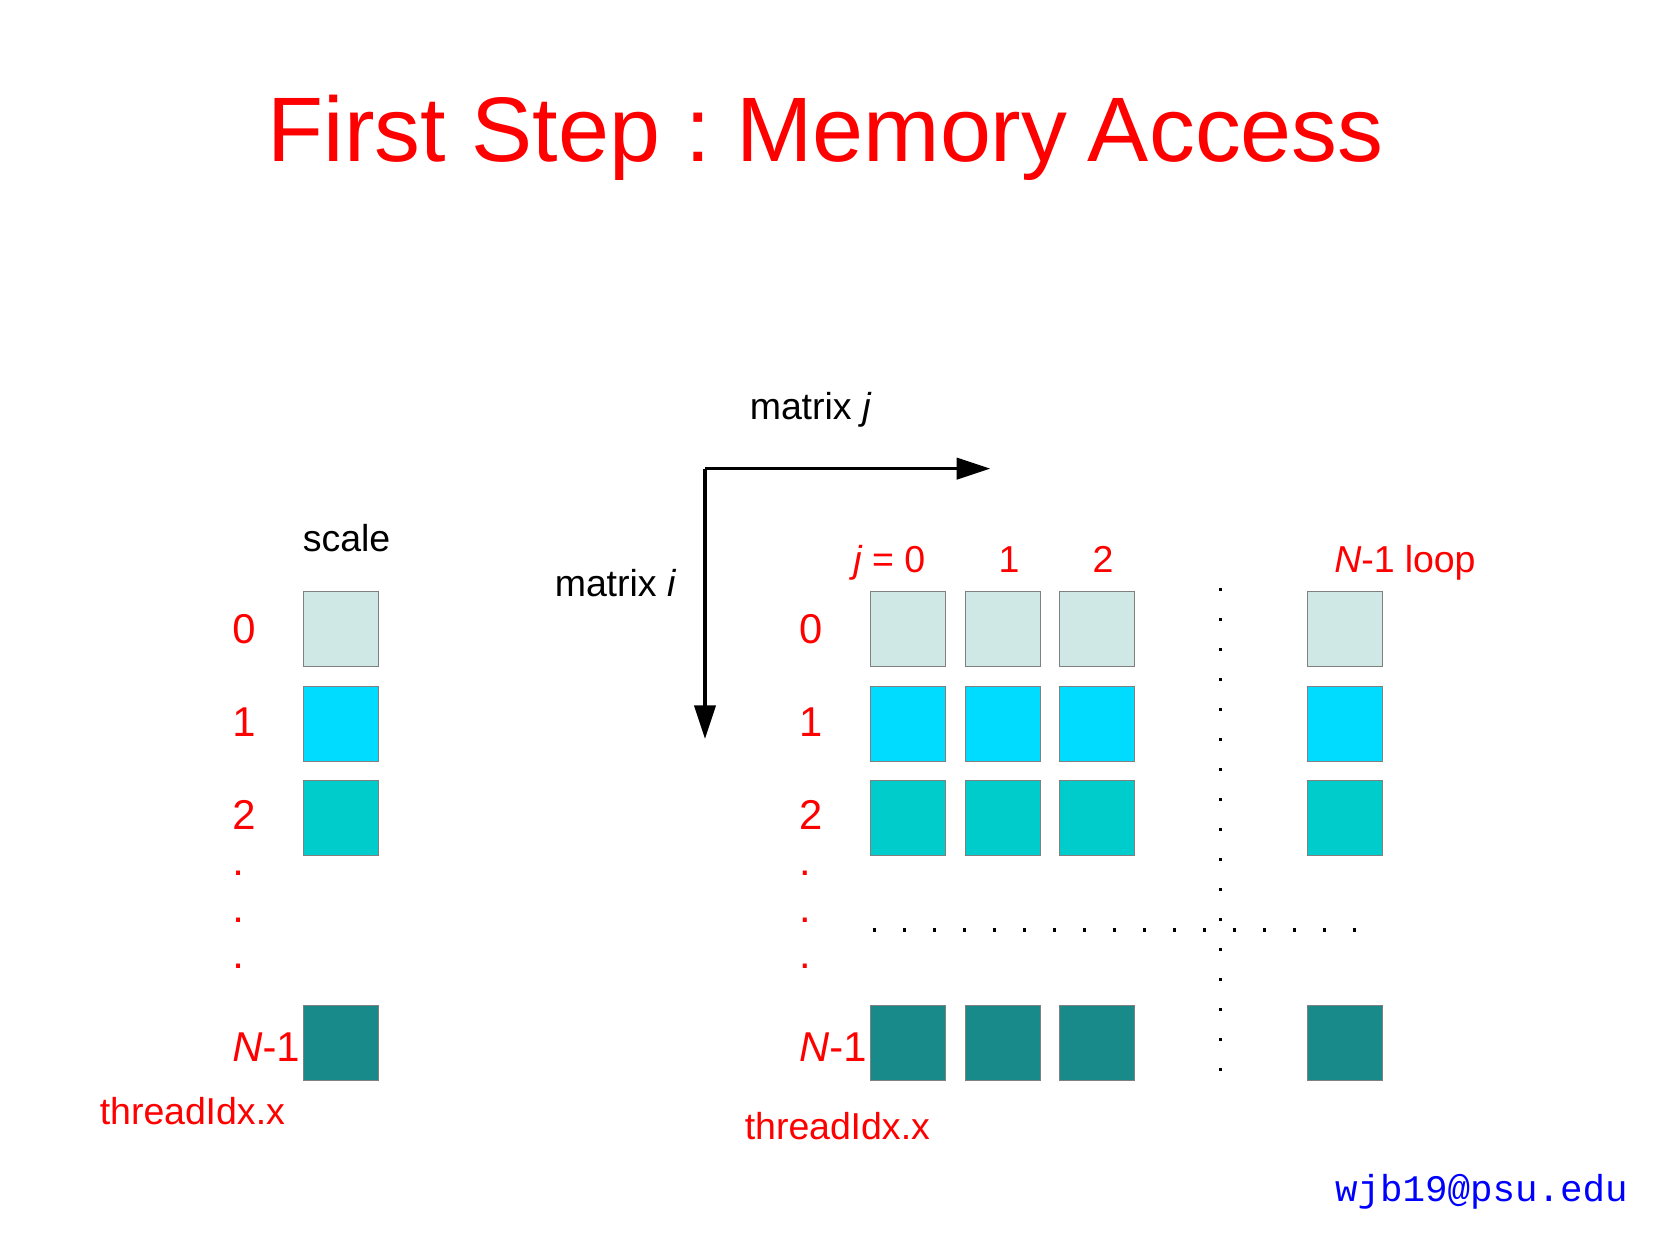

# First Step : Memory Access
matrix j
scale
j = 0 1 2 N-1 loop
matrix i
0
1
2
.
.
.
N-1
0
1
2
.
.
.
N-1
threadIdx.x
threadIdx.x
wjb19@psu.edu